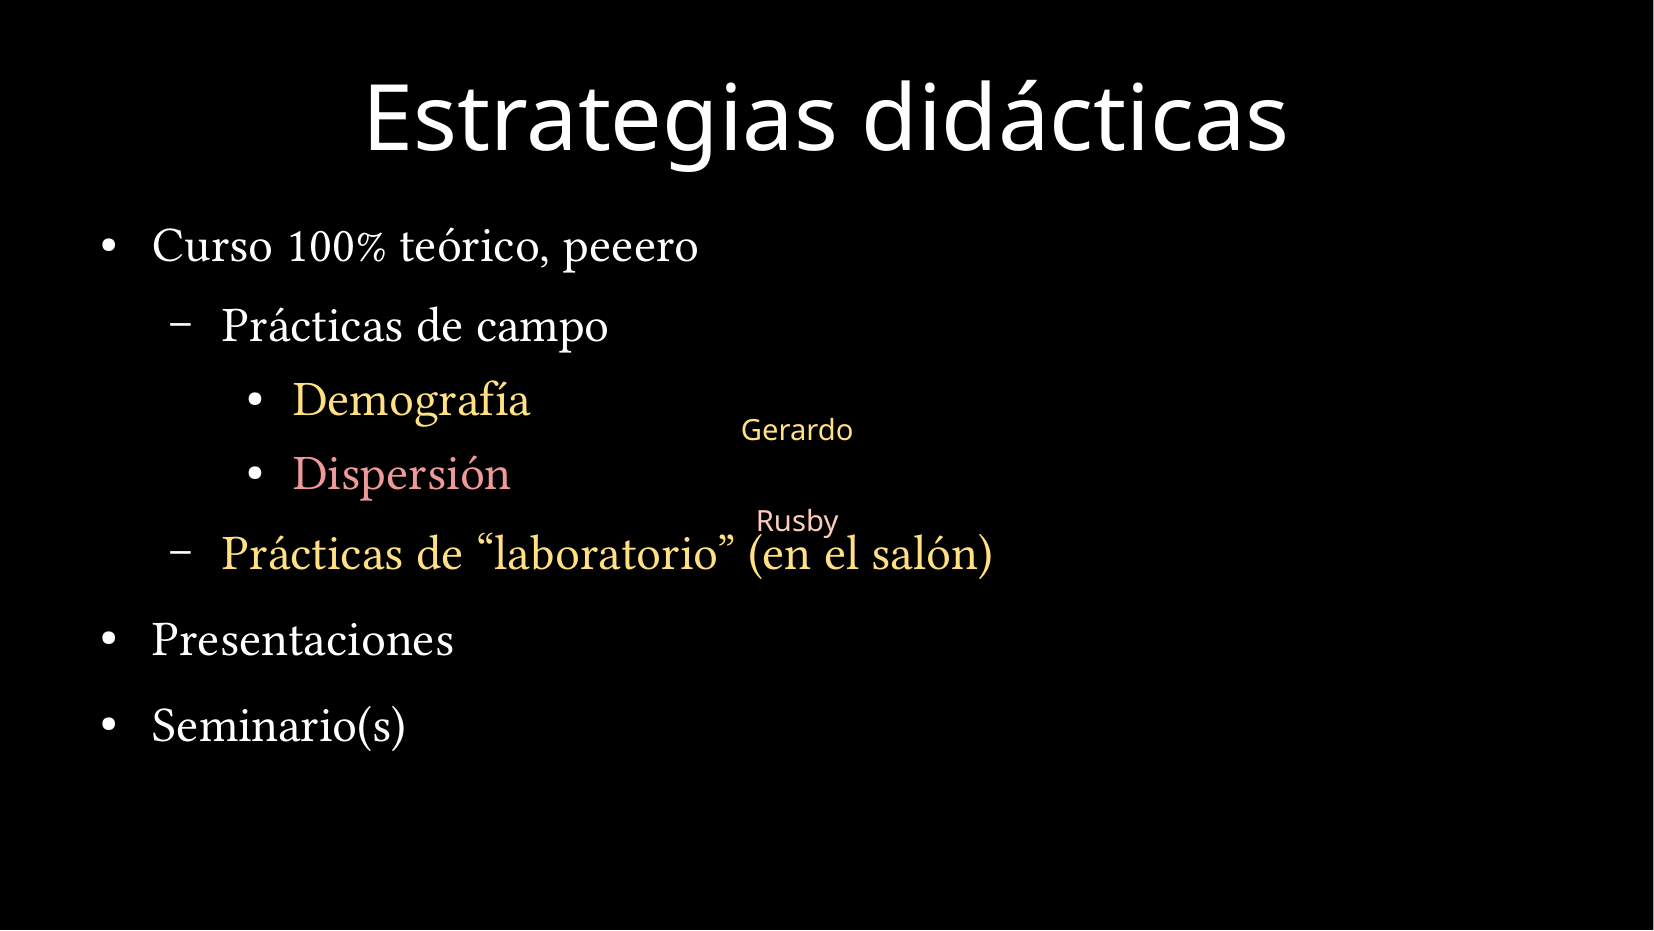

# Estrategias didácticas
Curso 100% teórico, peeero
Prácticas de campo
Demografía
Dispersión
Prácticas de “laboratorio” (en el salón)
Presentaciones
Seminario(s)
Gerardo
Rusby